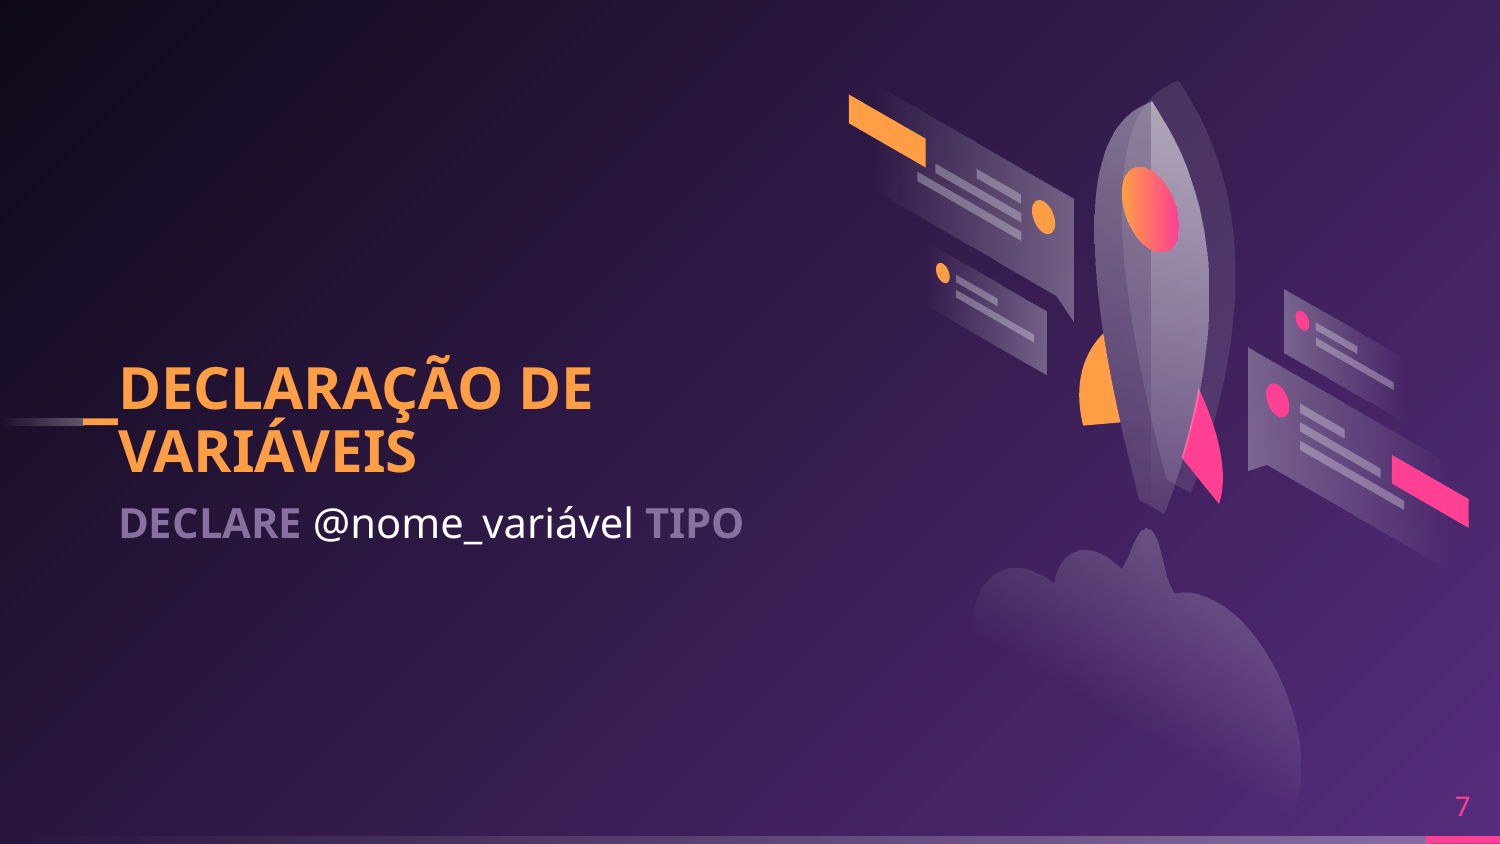

# DECLARAÇÃO DE VARIÁVEIS
DECLARE @nome_variável TIPO